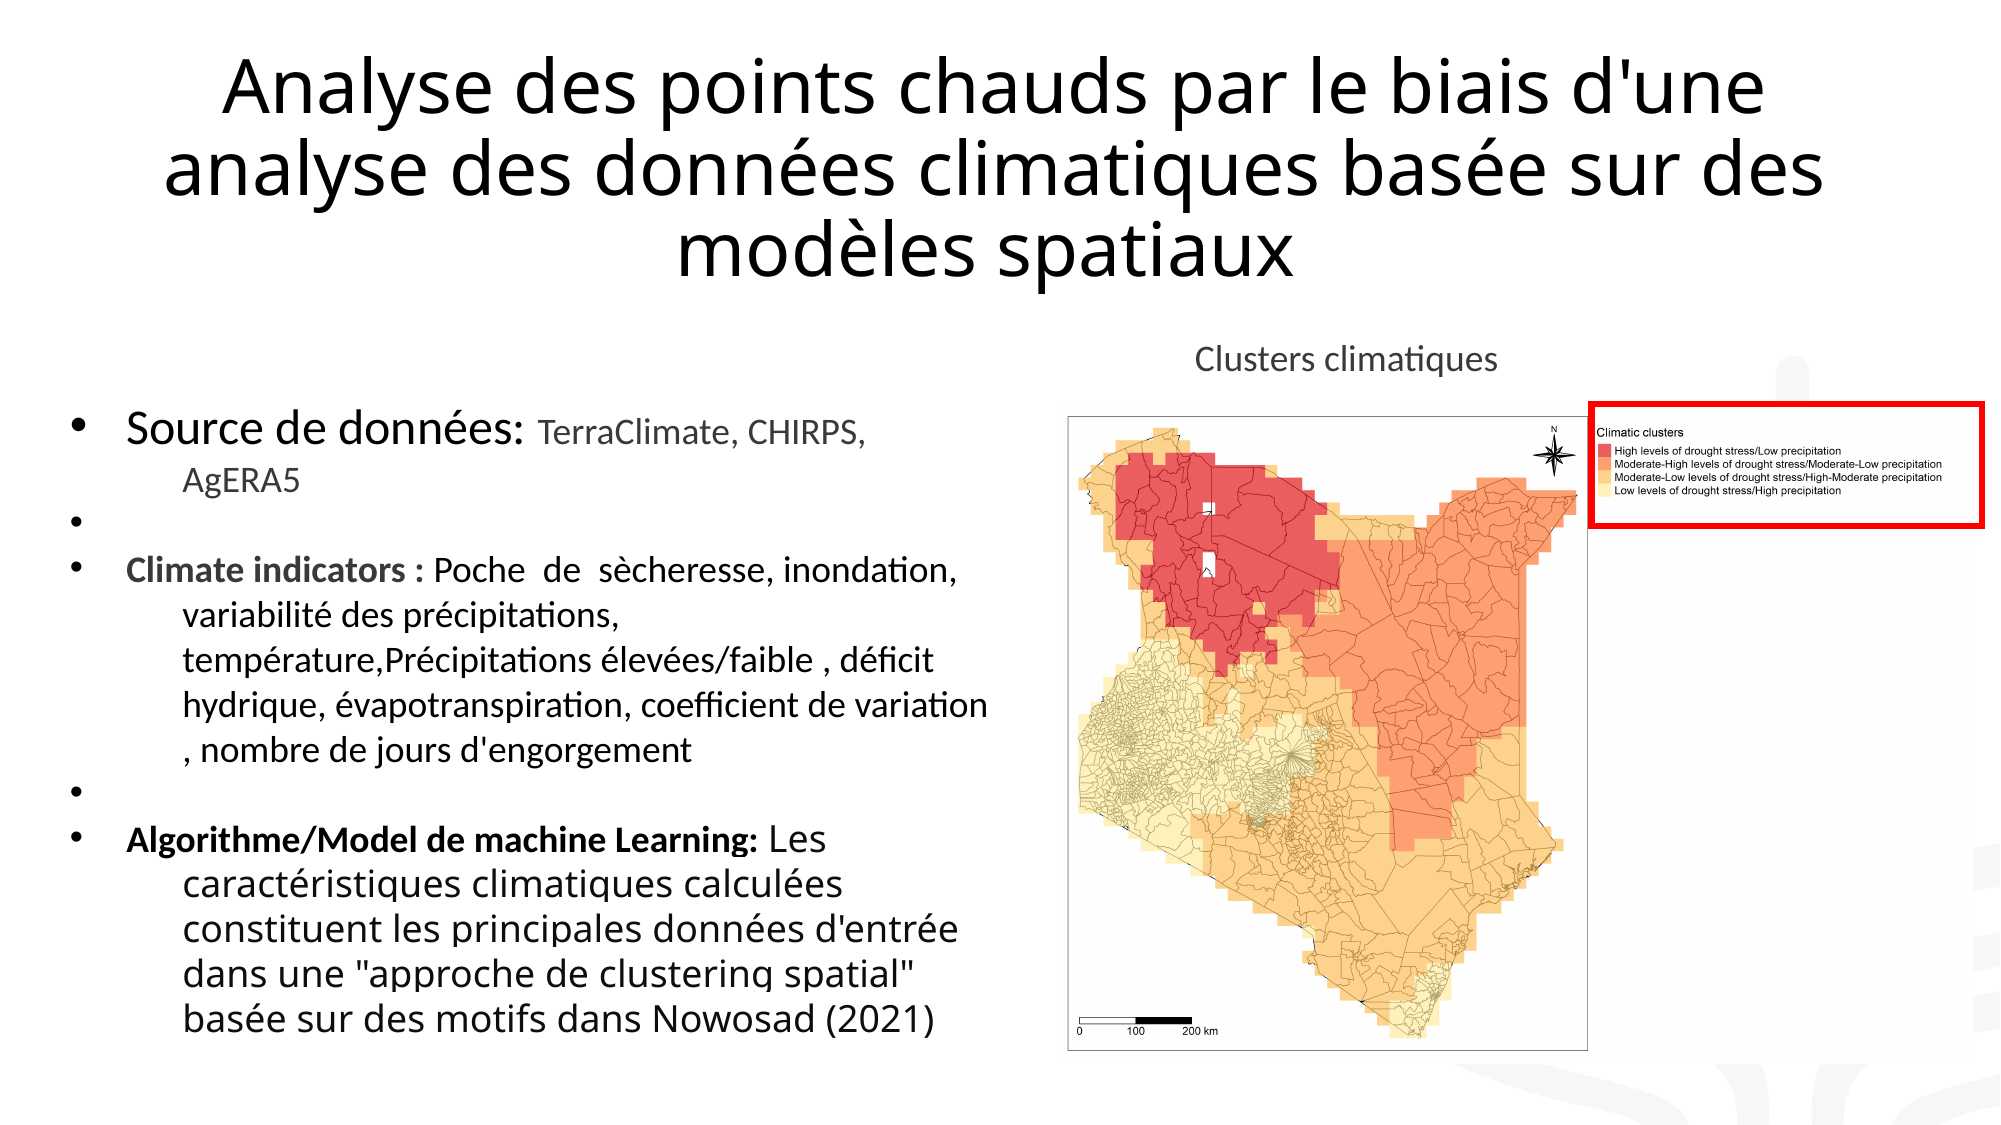

Analyse des points chauds par le biais d'une analyse des données climatiques basée sur des modèles spatiaux
Clusters climatiques
Source de données: TerraClimate, CHIRPS, AgERA5
Climate indicators : Poche de sècheresse, inondation, variabilité des précipitations, température,Précipitations élevées/faible , déficit hydrique, évapotranspiration, coefficient de variation , nombre de jours d'engorgement
Algorithme/Model de machine Learning: Les caractéristiques climatiques calculées constituent les principales données d'entrée dans une "approche de clustering spatial" basée sur des motifs dans Nowosad (2021)